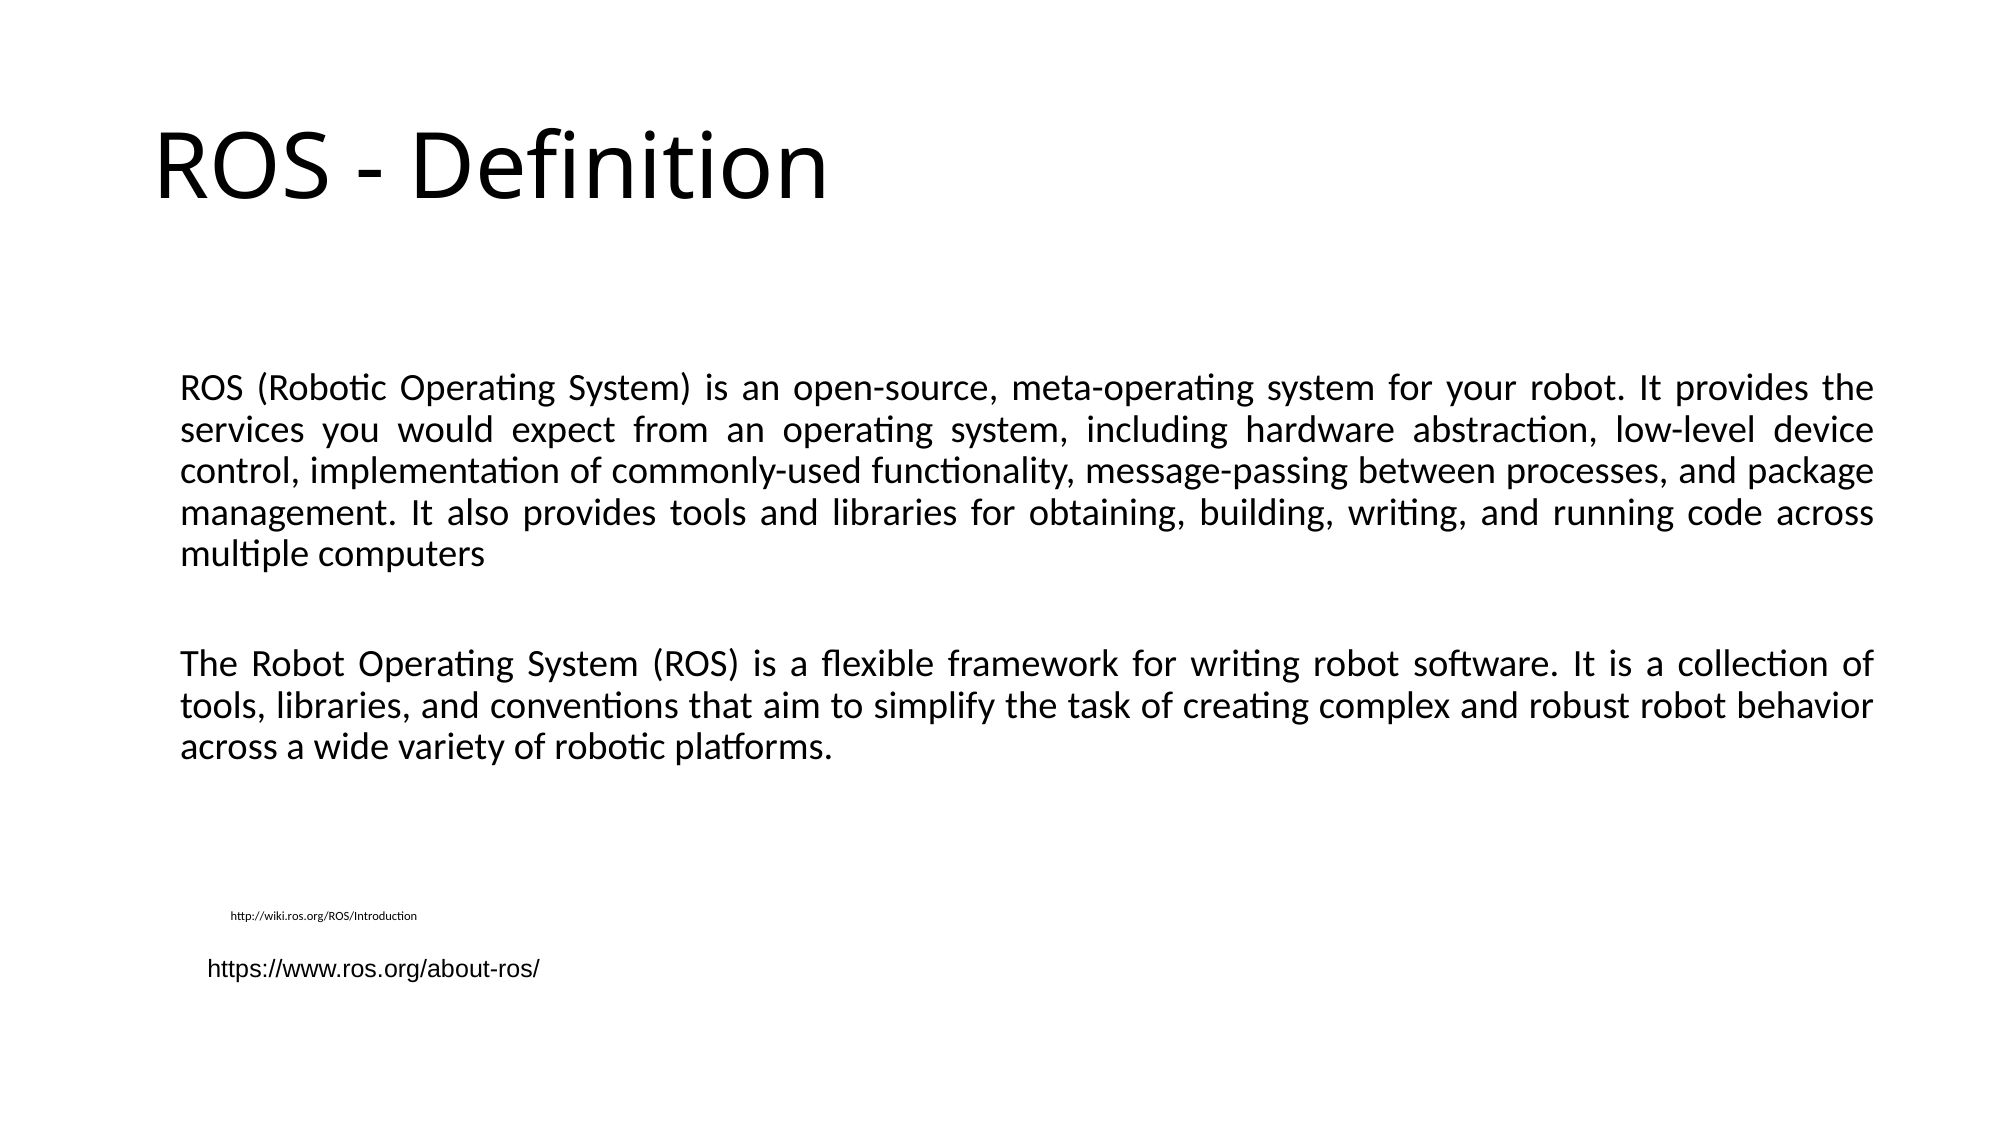

# ROS - Definition
ROS (Robotic Operating System) is an open-source, meta-operating system for your robot. It provides the services you would expect from an operating system, including hardware abstraction, low-level device control, implementation of commonly-used functionality, message-passing between processes, and package management. It also provides tools and libraries for obtaining, building, writing, and running code across multiple computers
The Robot Operating System (ROS) is a flexible framework for writing robot software. It is a collection of tools, libraries, and conventions that aim to simplify the task of creating complex and robust robot behavior across a wide variety of robotic platforms.
http://wiki.ros.org/ROS/Introduction
https://www.ros.org/about-ros/